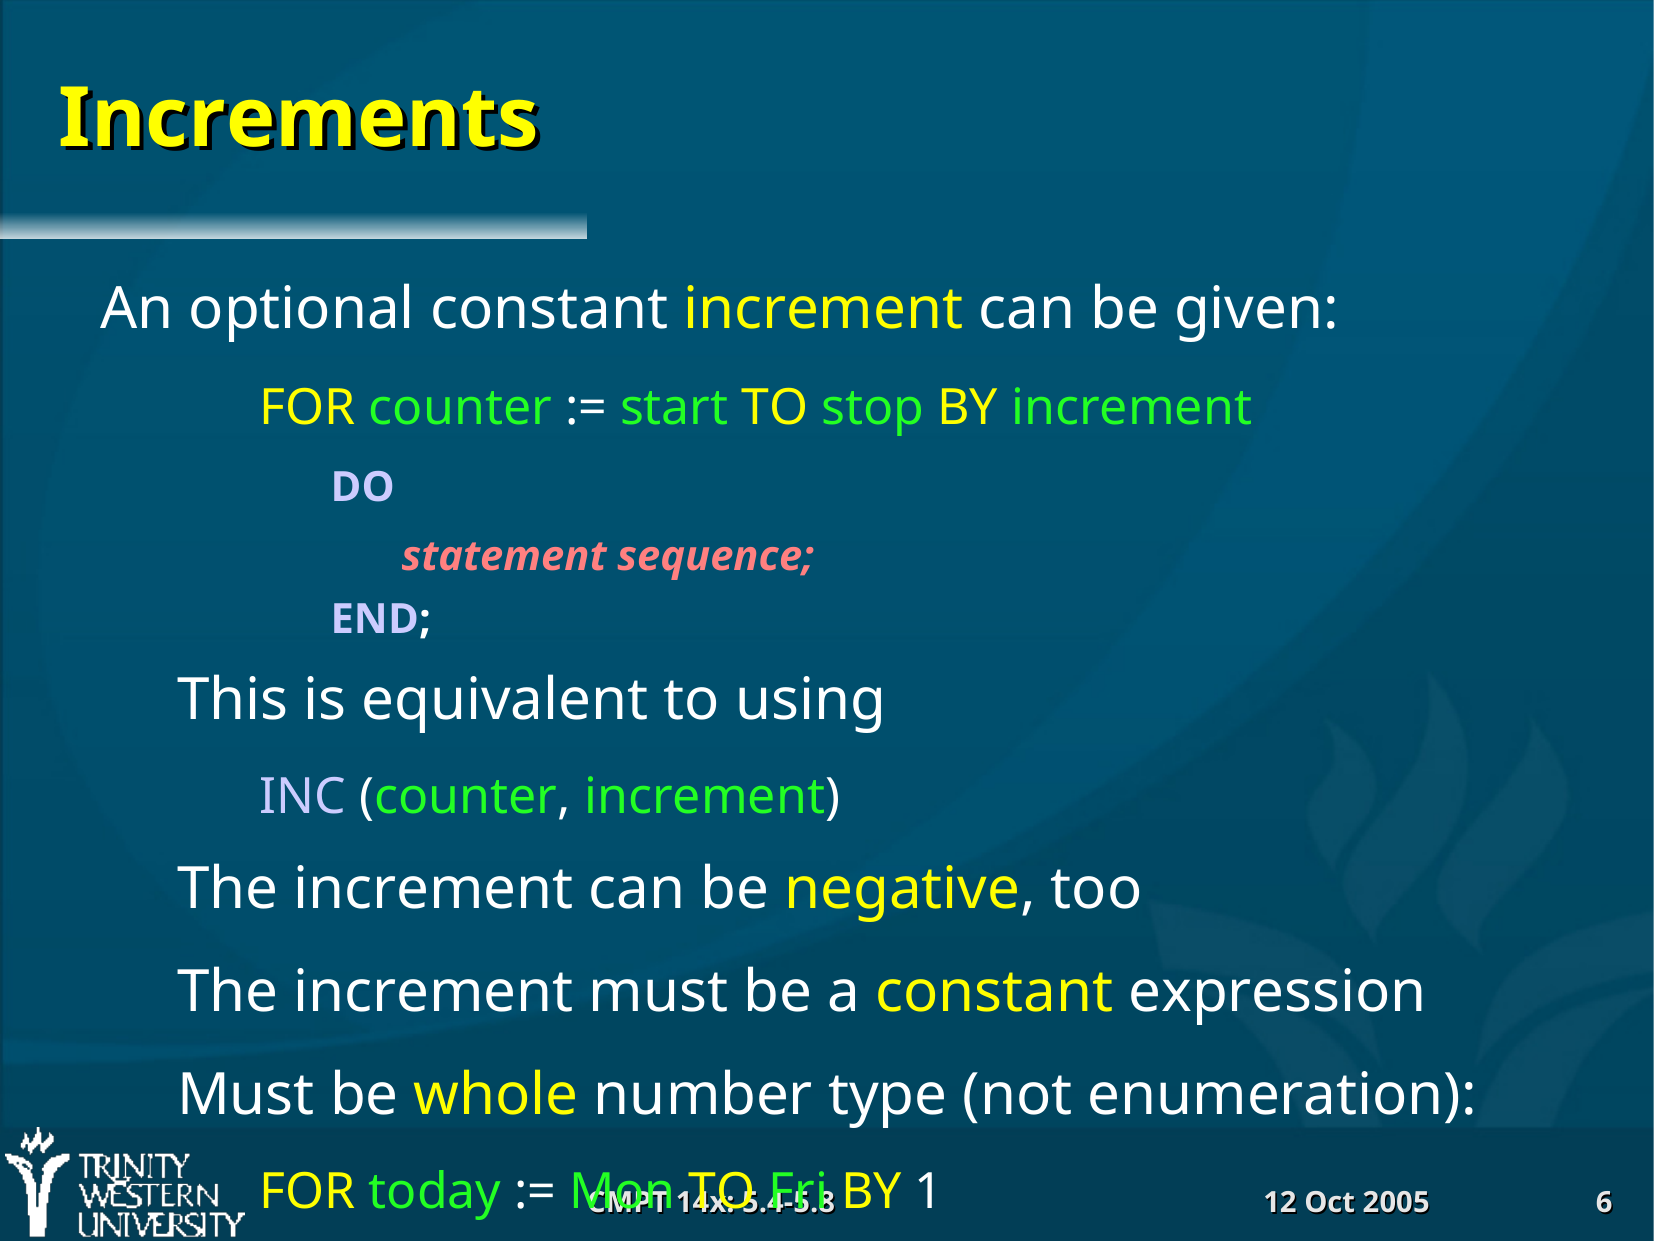

# Increments
An optional constant increment can be given:
FOR counter := start TO stop BY increment
DO
statement sequence;
END;
This is equivalent to using
INC (counter, increment)
The increment can be negative, too
The increment must be a constant expression
Must be whole number type (not enumeration):
FOR today := Mon TO Fri BY 1
CMPT 14x: 5.4-5.8
12 Oct 2005
6